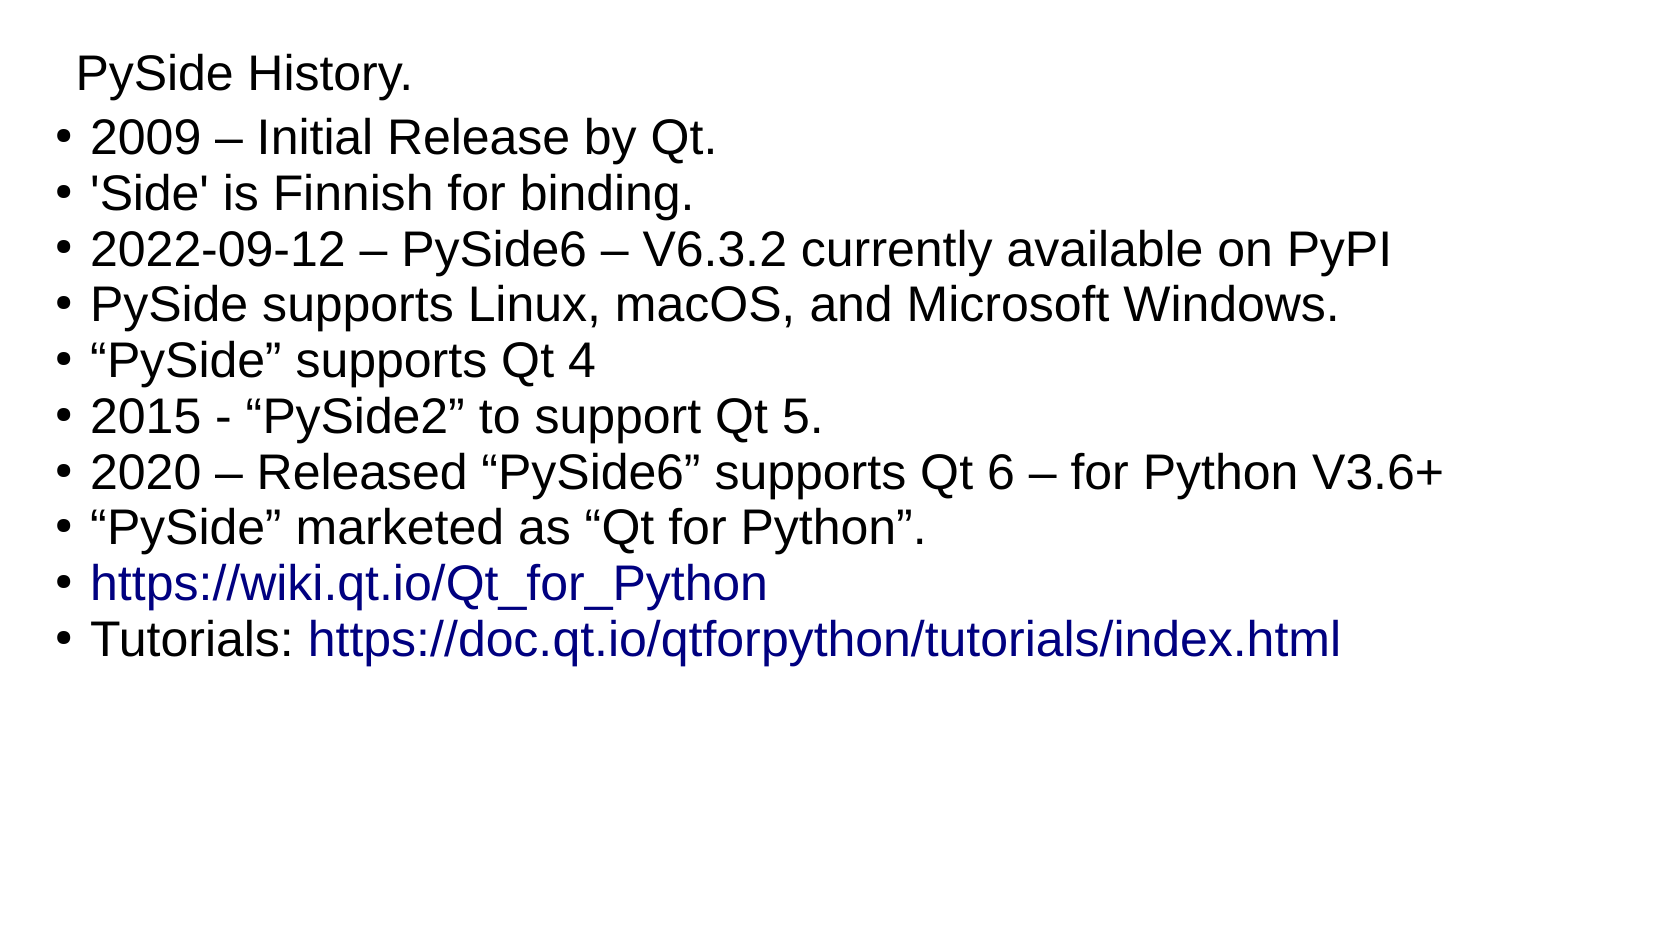

PySide History.
2009 – Initial Release by Qt.
'Side' is Finnish for binding.
2022-09-12 – PySide6 – V6.3.2 currently available on PyPI
PySide supports Linux, macOS, and Microsoft Windows.
“PySide” supports Qt 4
2015 - “PySide2” to support Qt 5.
2020 – Released “PySide6” supports Qt 6 – for Python V3.6+
“PySide” marketed as “Qt for Python”.
https://wiki.qt.io/Qt_for_Python
Tutorials: https://doc.qt.io/qtforpython/tutorials/index.html